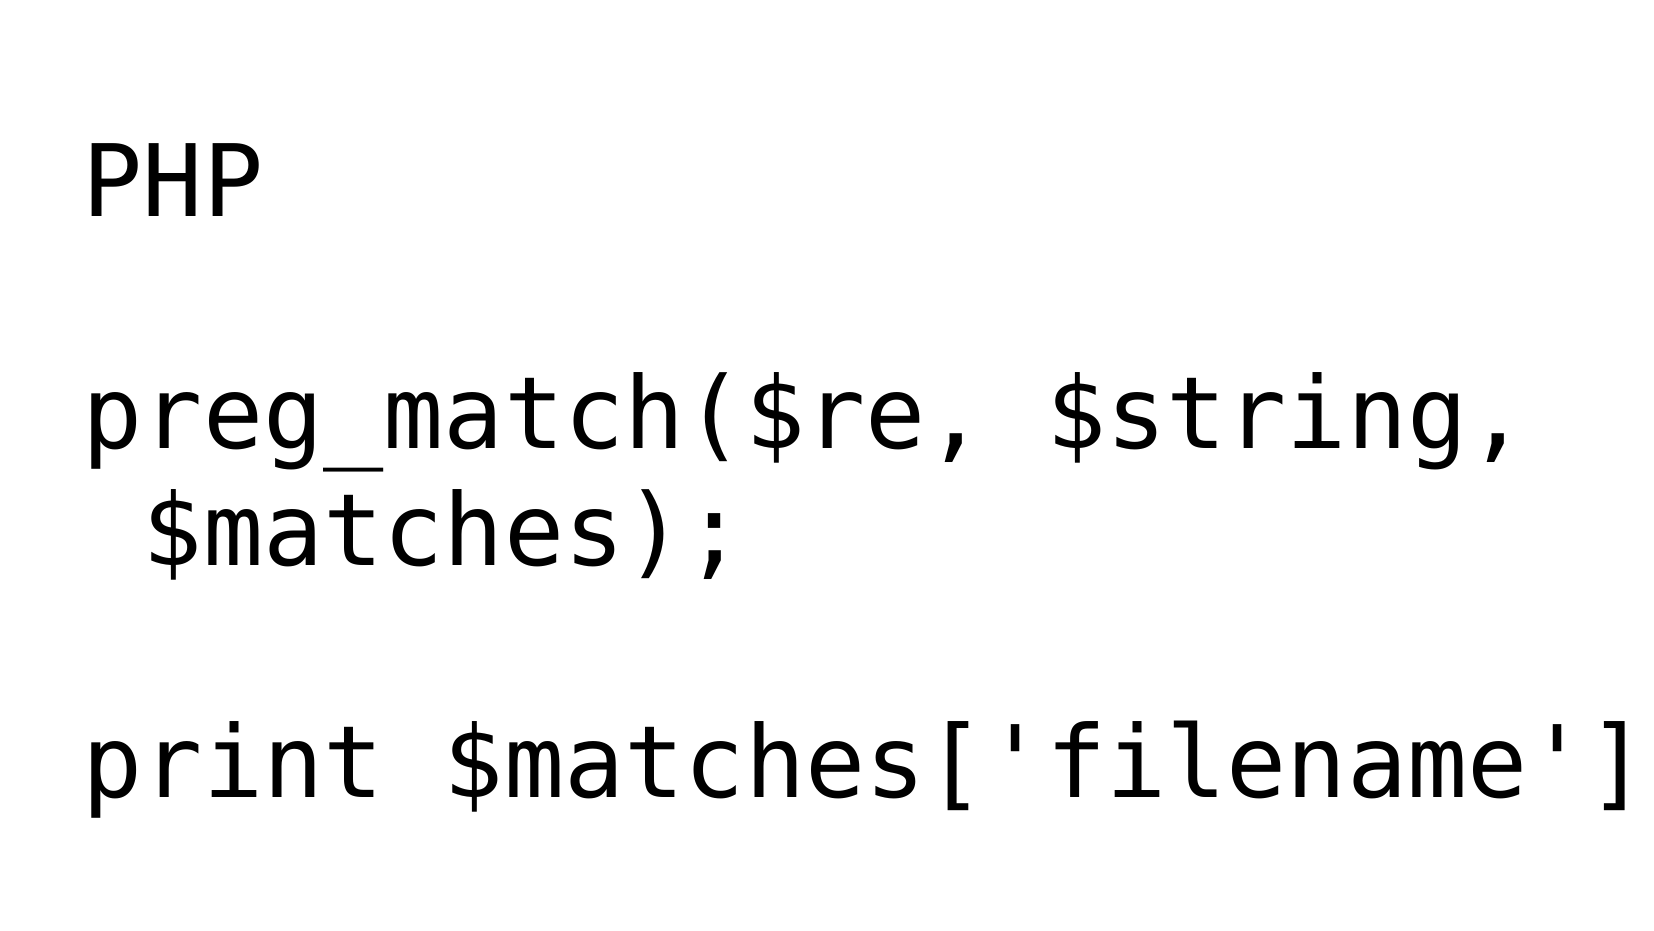

# PHP preg_match($re, $string, $matches); print $matches['filename']